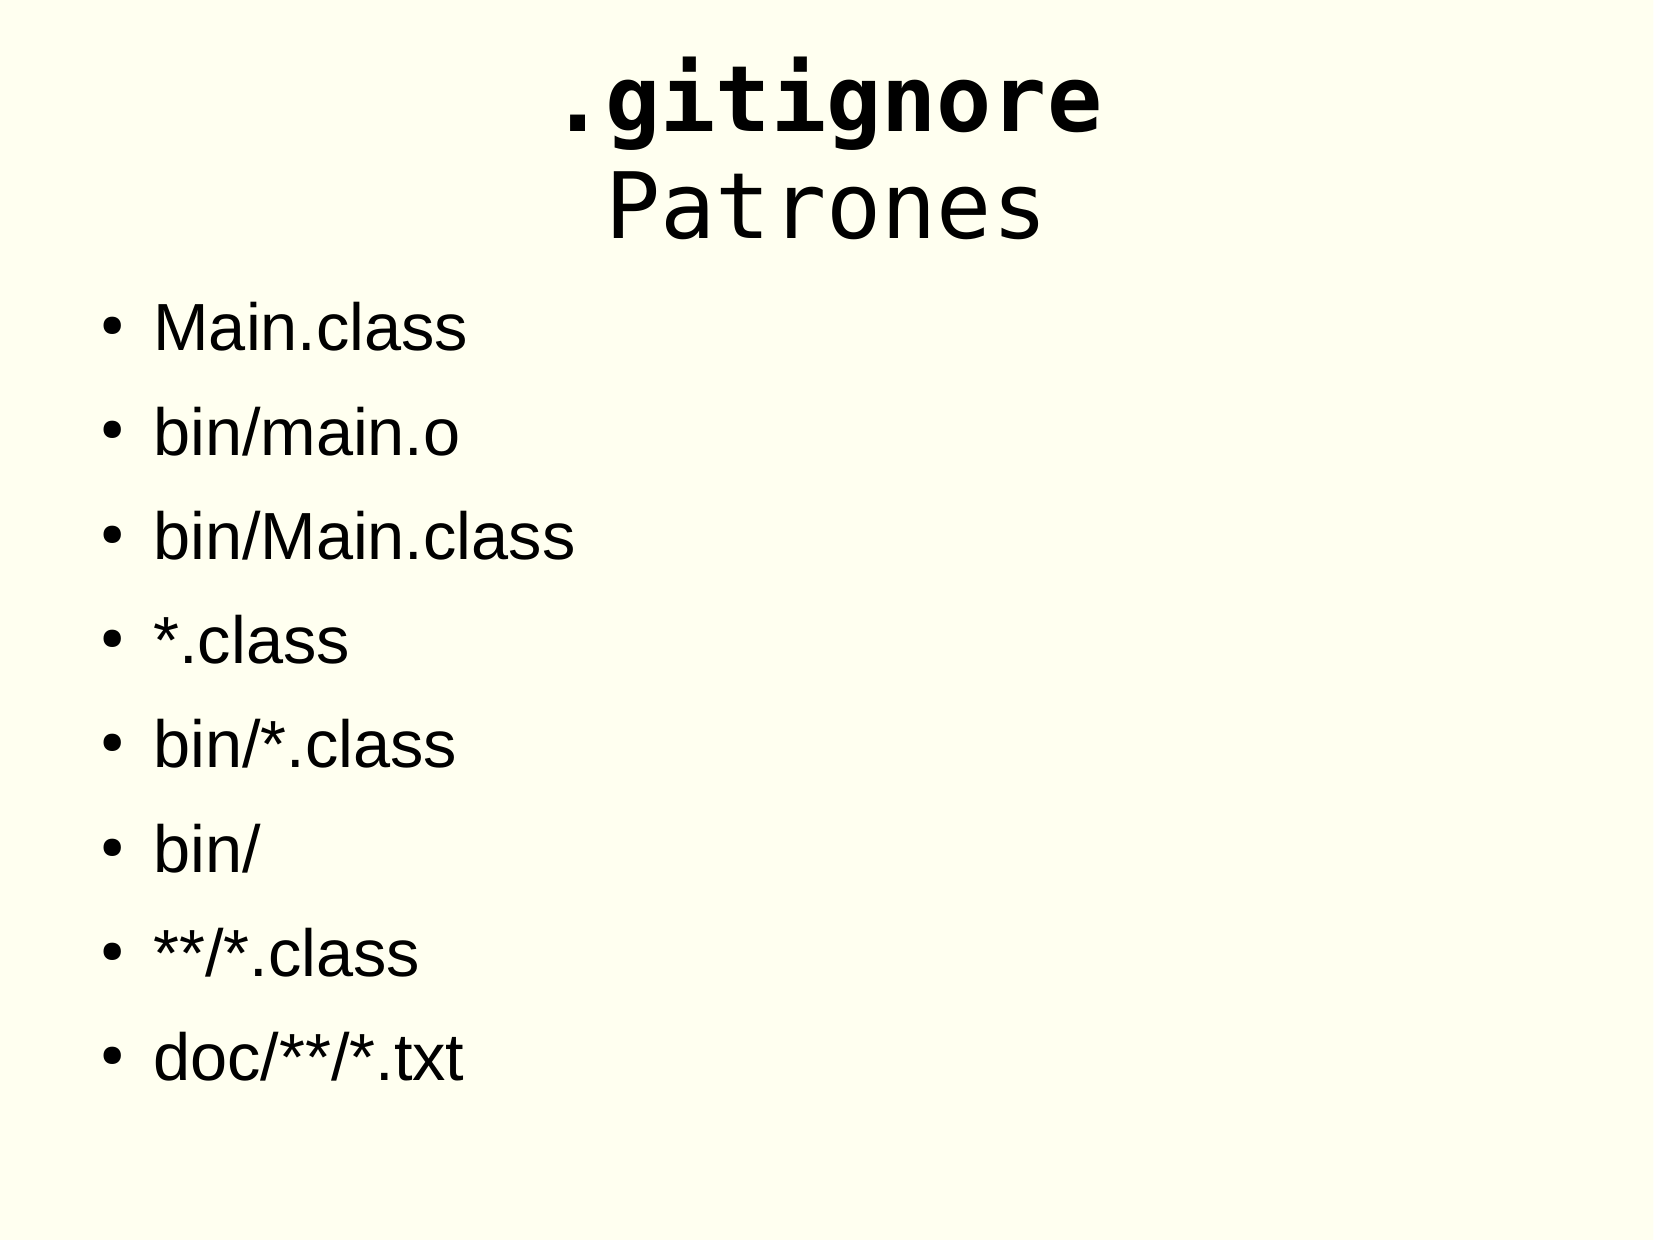

# .gitignore Patrones
Main.class
bin/main.o
bin/Main.class
*.class
bin/*.class
bin/
**/*.class
doc/**/*.txt